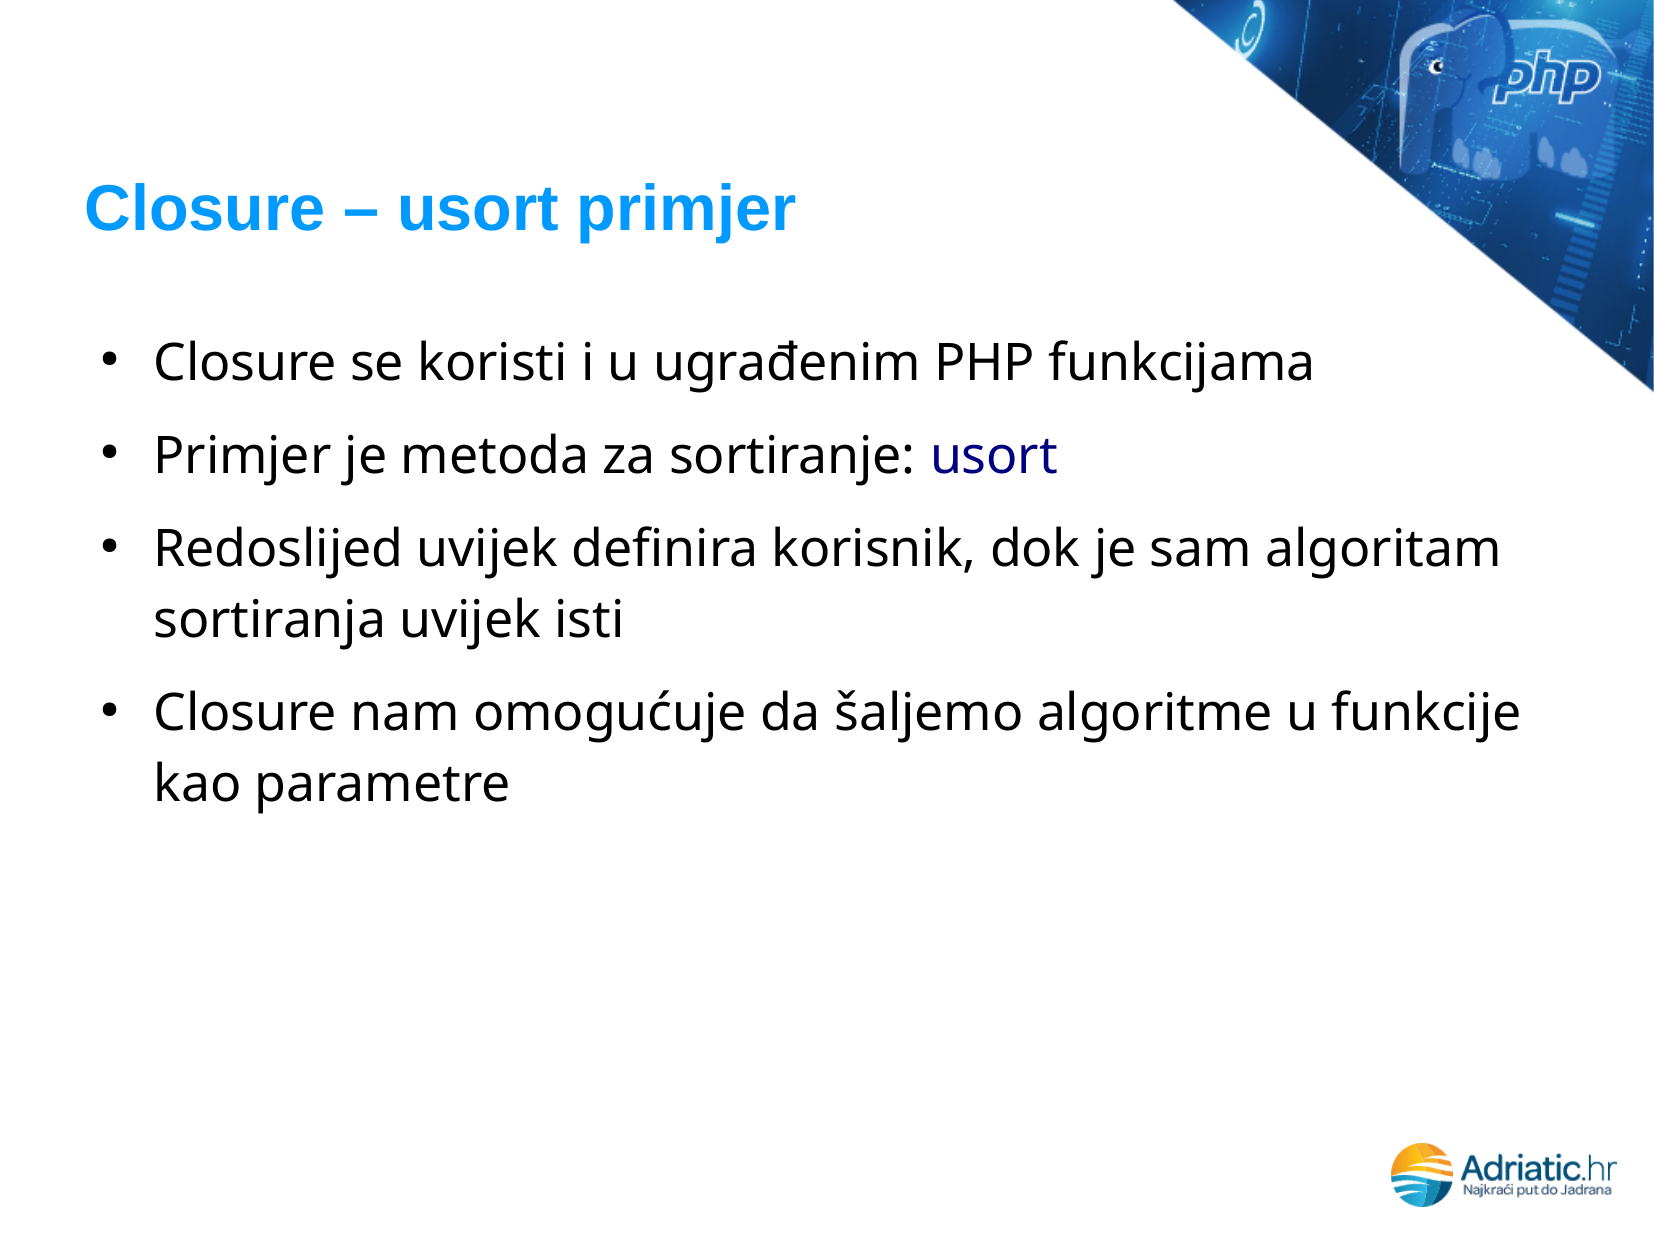

# Closure – usort primjer
Closure se koristi i u ugrađenim PHP funkcijama
Primjer je metoda za sortiranje: usort
Redoslijed uvijek definira korisnik, dok je sam algoritam sortiranja uvijek isti
Closure nam omogućuje da šaljemo algoritme u funkcije kao parametre